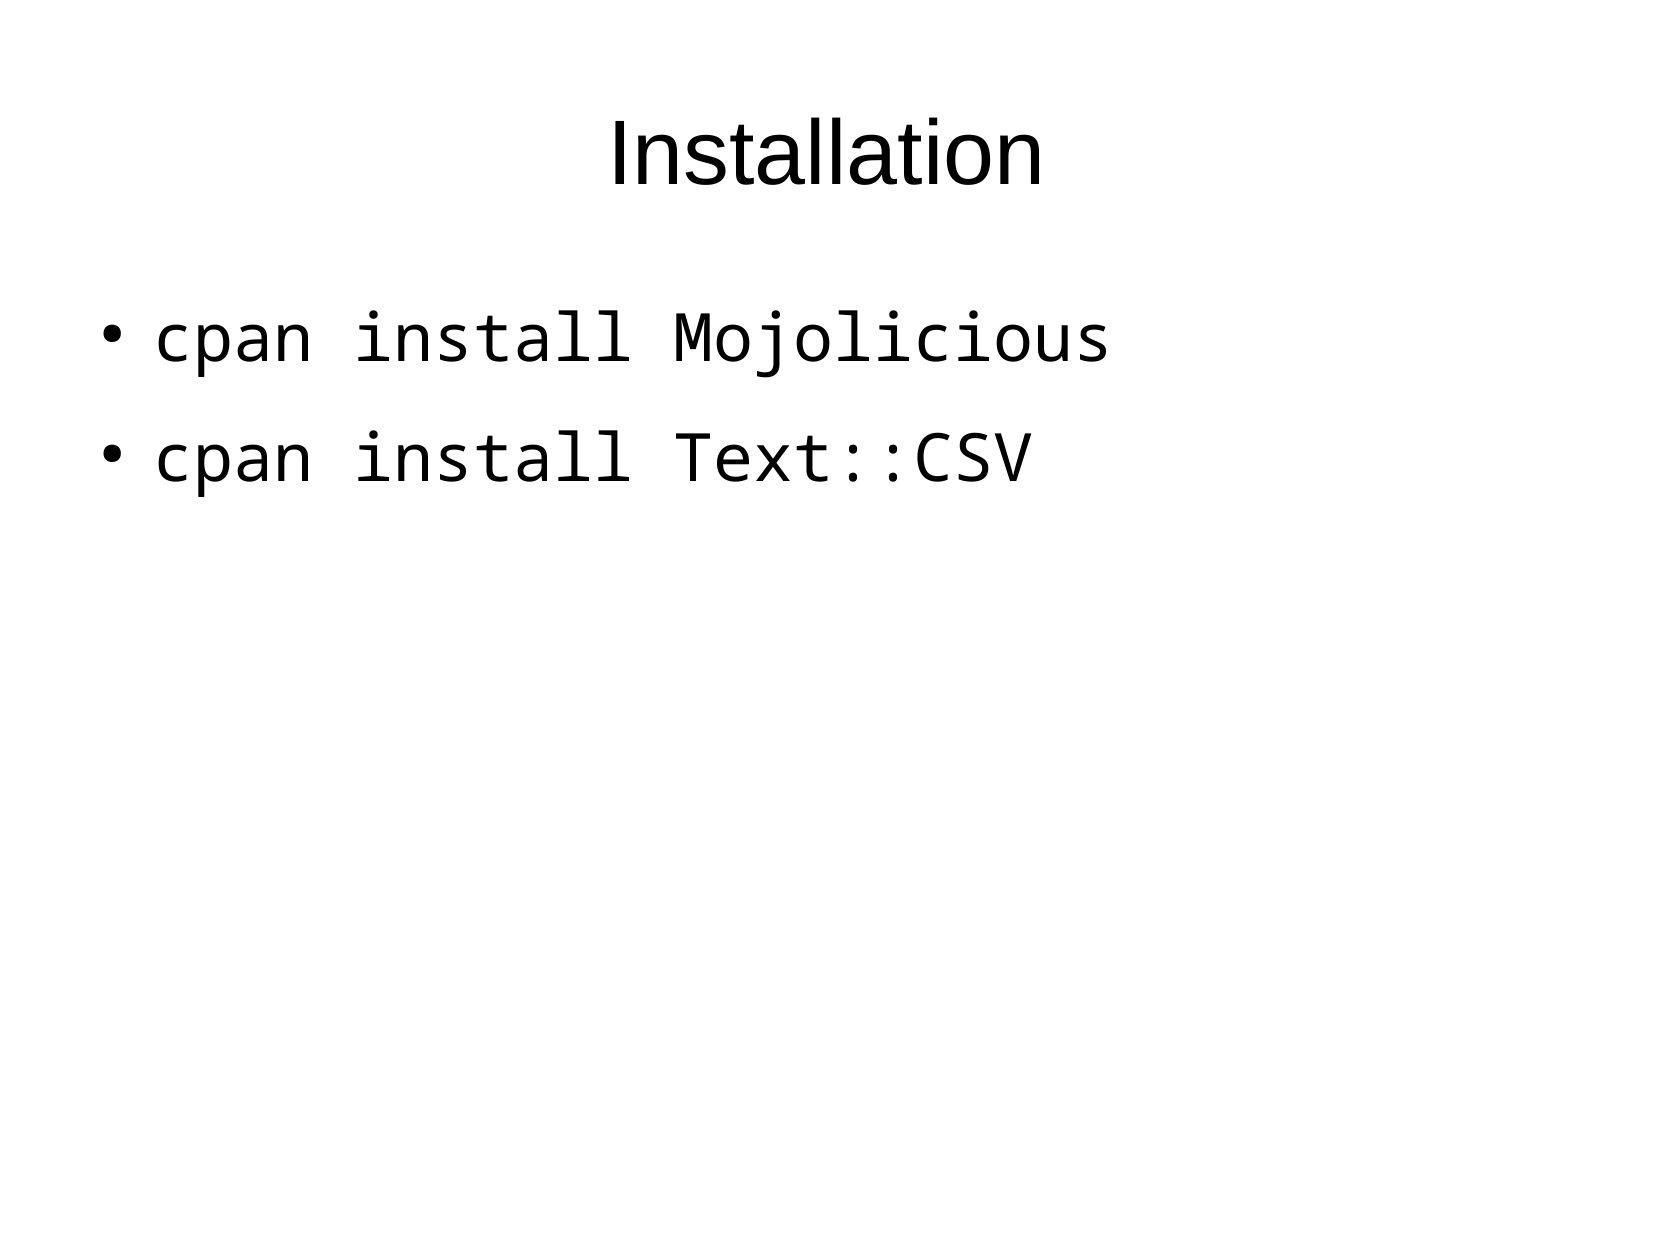

# Installation
cpan install Mojolicious
cpan install Text::CSV